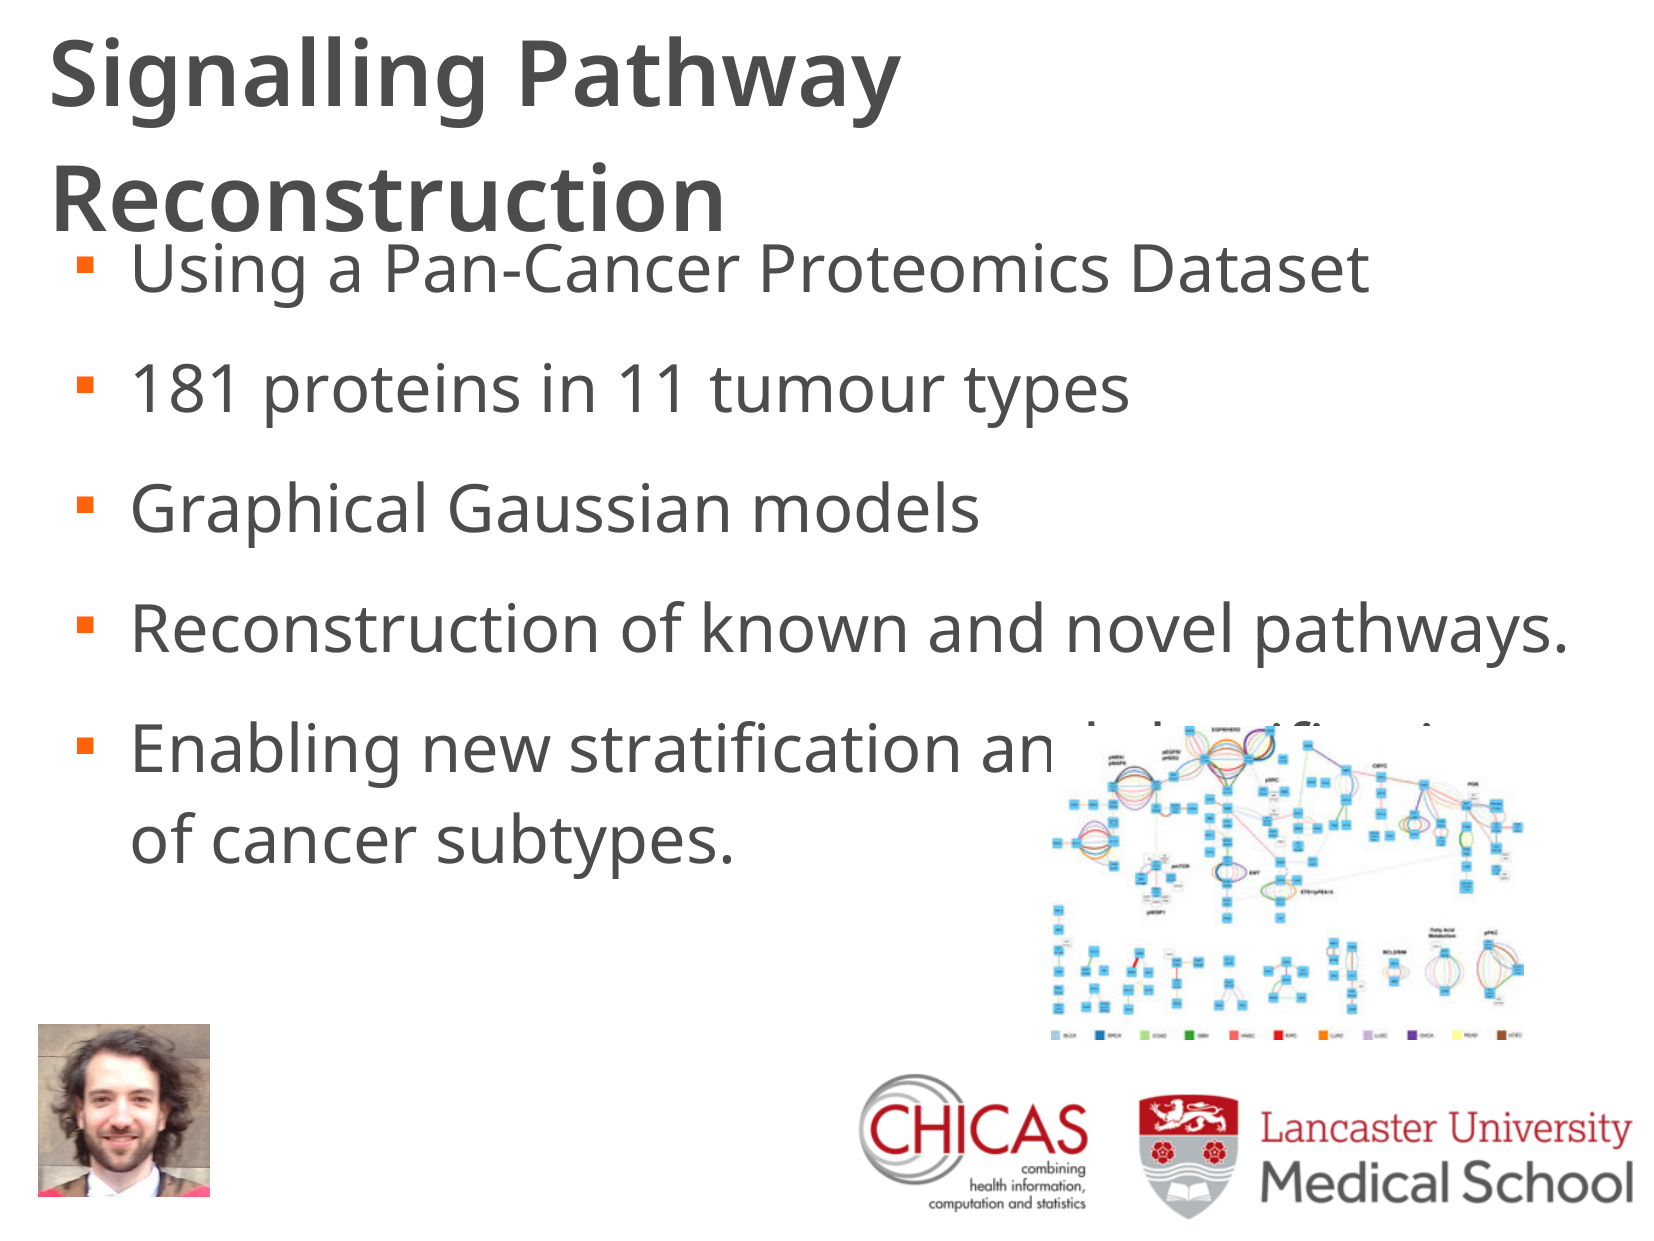

# Signalling Pathway Reconstruction
Using a Pan-Cancer Proteomics Dataset
181 proteins in 11 tumour types
Graphical Gaussian models
Reconstruction of known and novel pathways.
Enabling new stratification and classification of cancer subtypes.